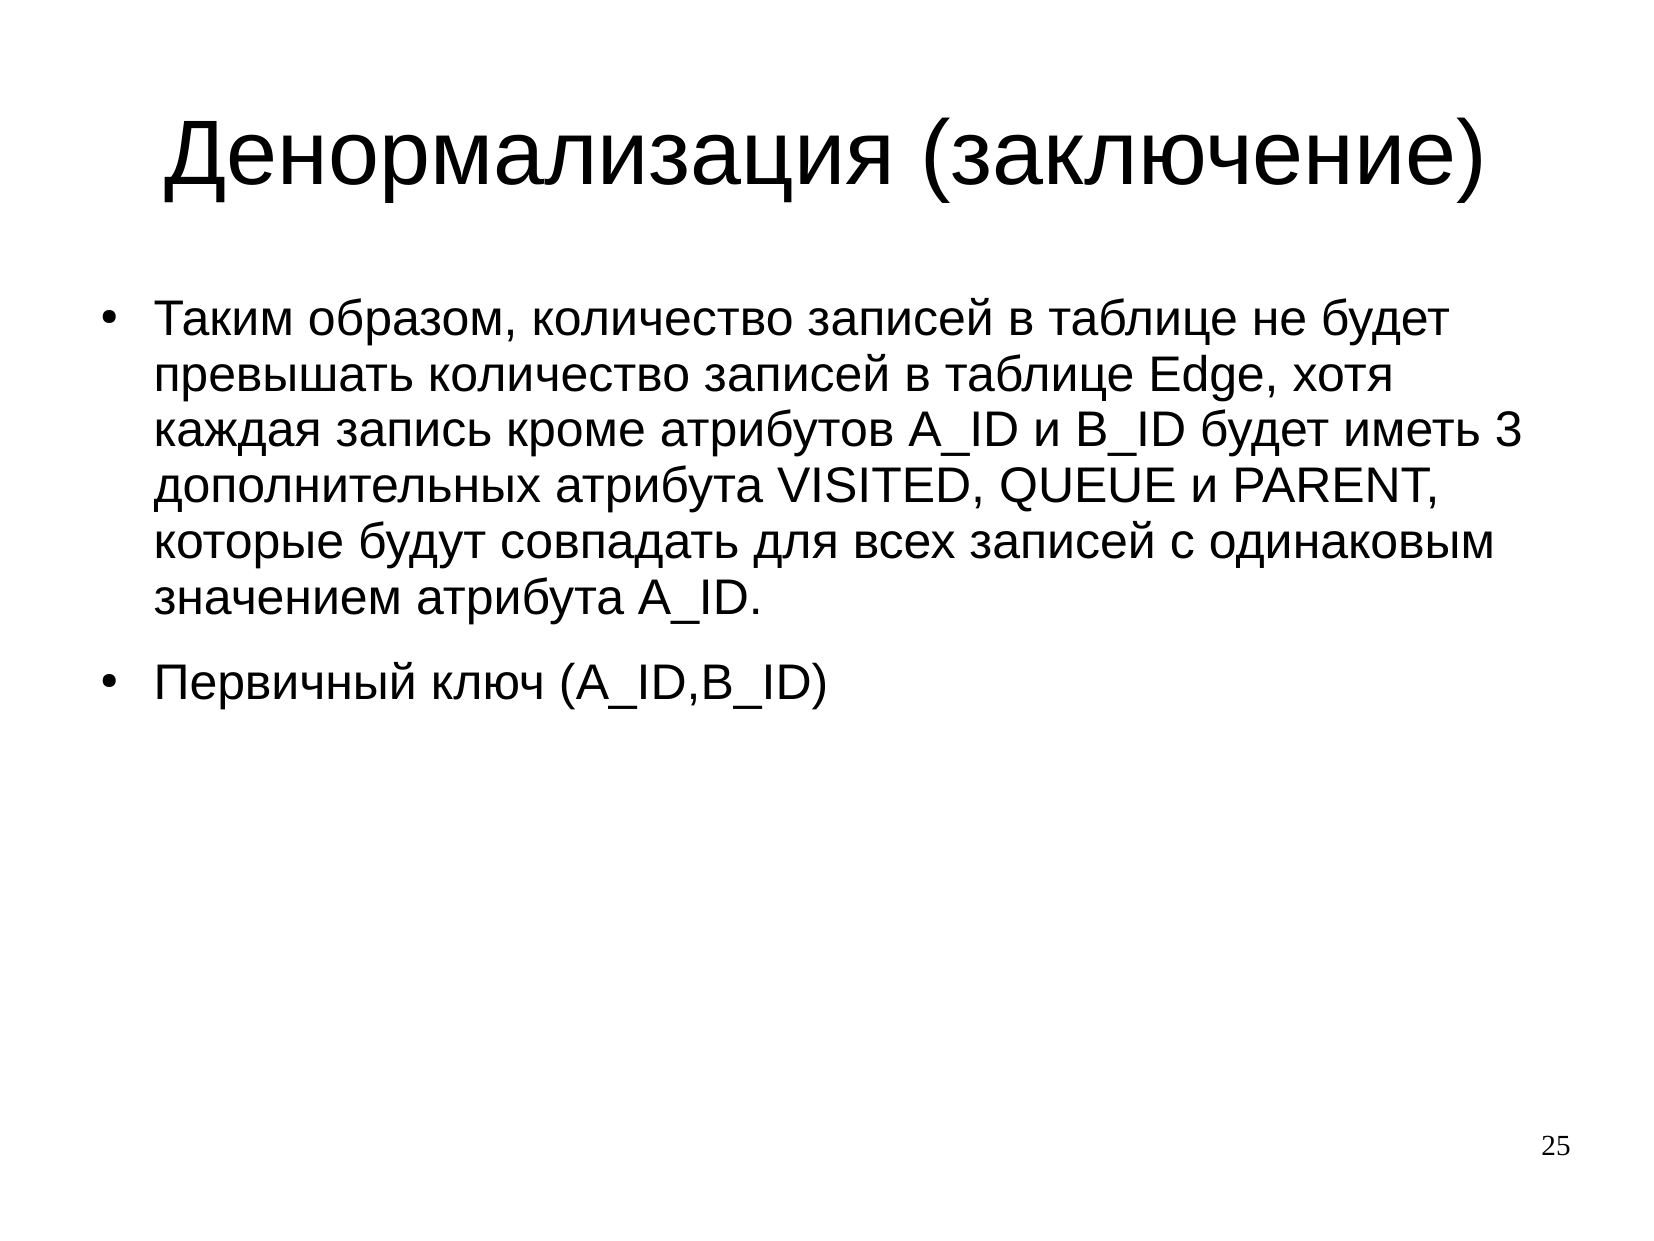

# Денормализация (заключение)
Таким образом, количество записей в таблице не будет превышать количество записей в таблице Edge, хотя каждая запись кроме атрибутов A_ID и B_ID будет иметь 3 дополнительных атрибута VISITED, QUEUE и PARENT, которые будут совпадать для всех записей с одинаковым значением атрибута A_ID.
Первичный ключ (A_ID,B_ID)
25